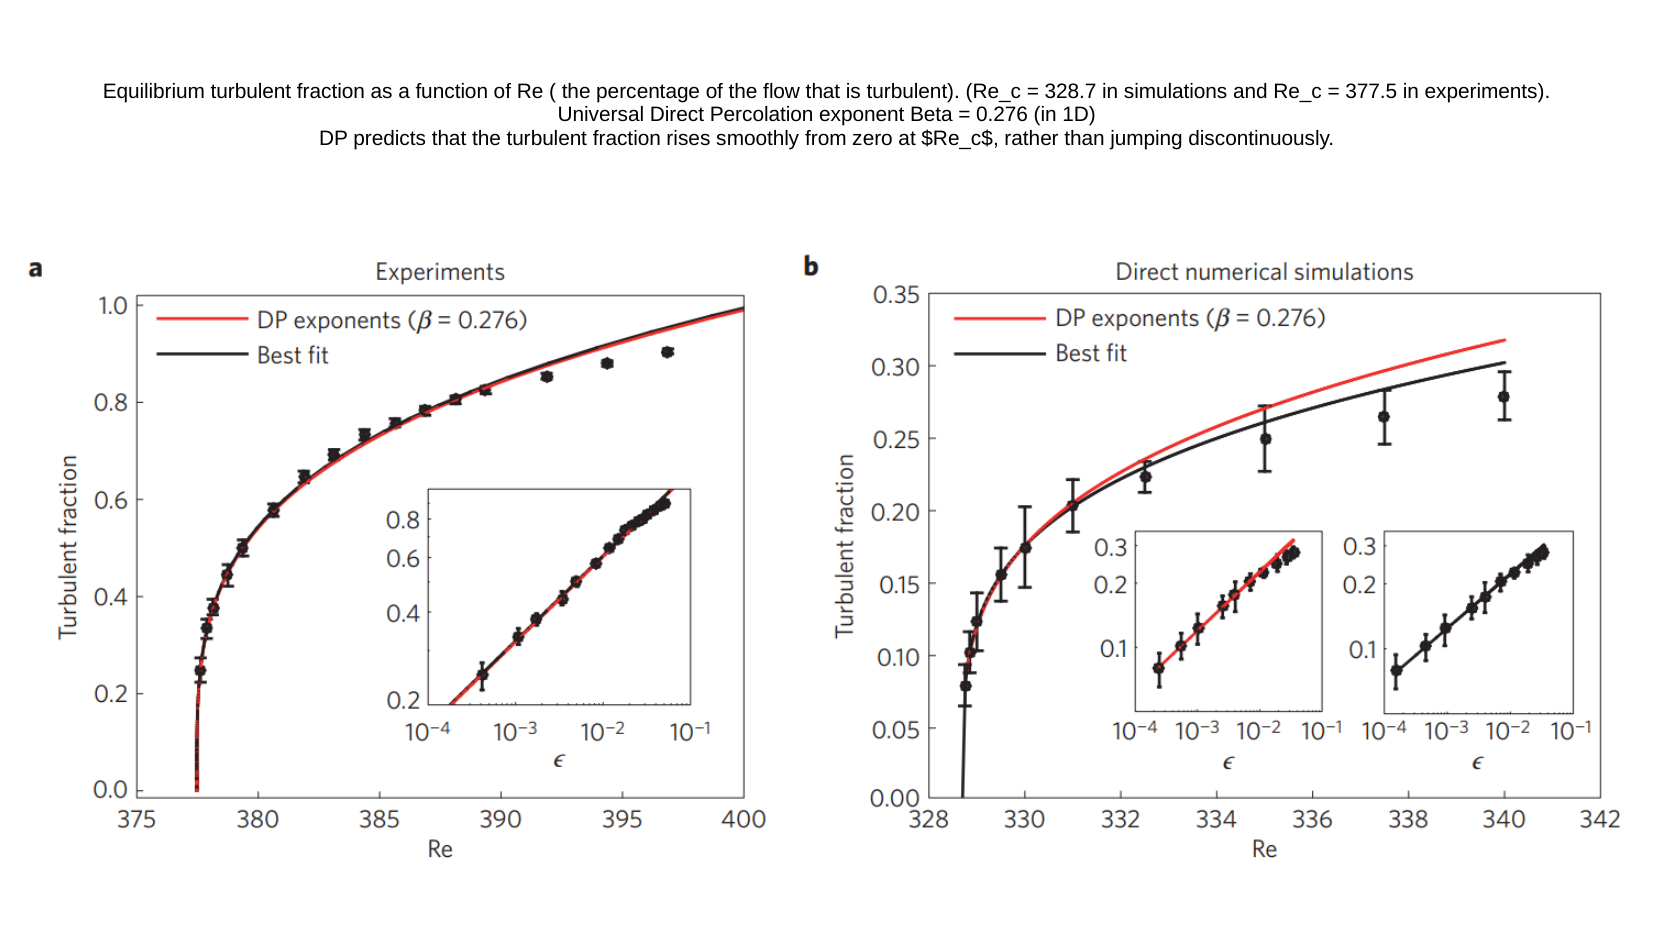

# Equilibrium turbulent fraction as a function of Re ( the percentage of the flow that is turbulent). (Re_c = 328.7 in simulations and Re_c = 377.5 in experiments). Universal Direct Percolation exponent Beta = 0.276 (in 1D) DP predicts that the turbulent fraction rises smoothly from zero at $Re_c$, rather than jumping discontinuously.